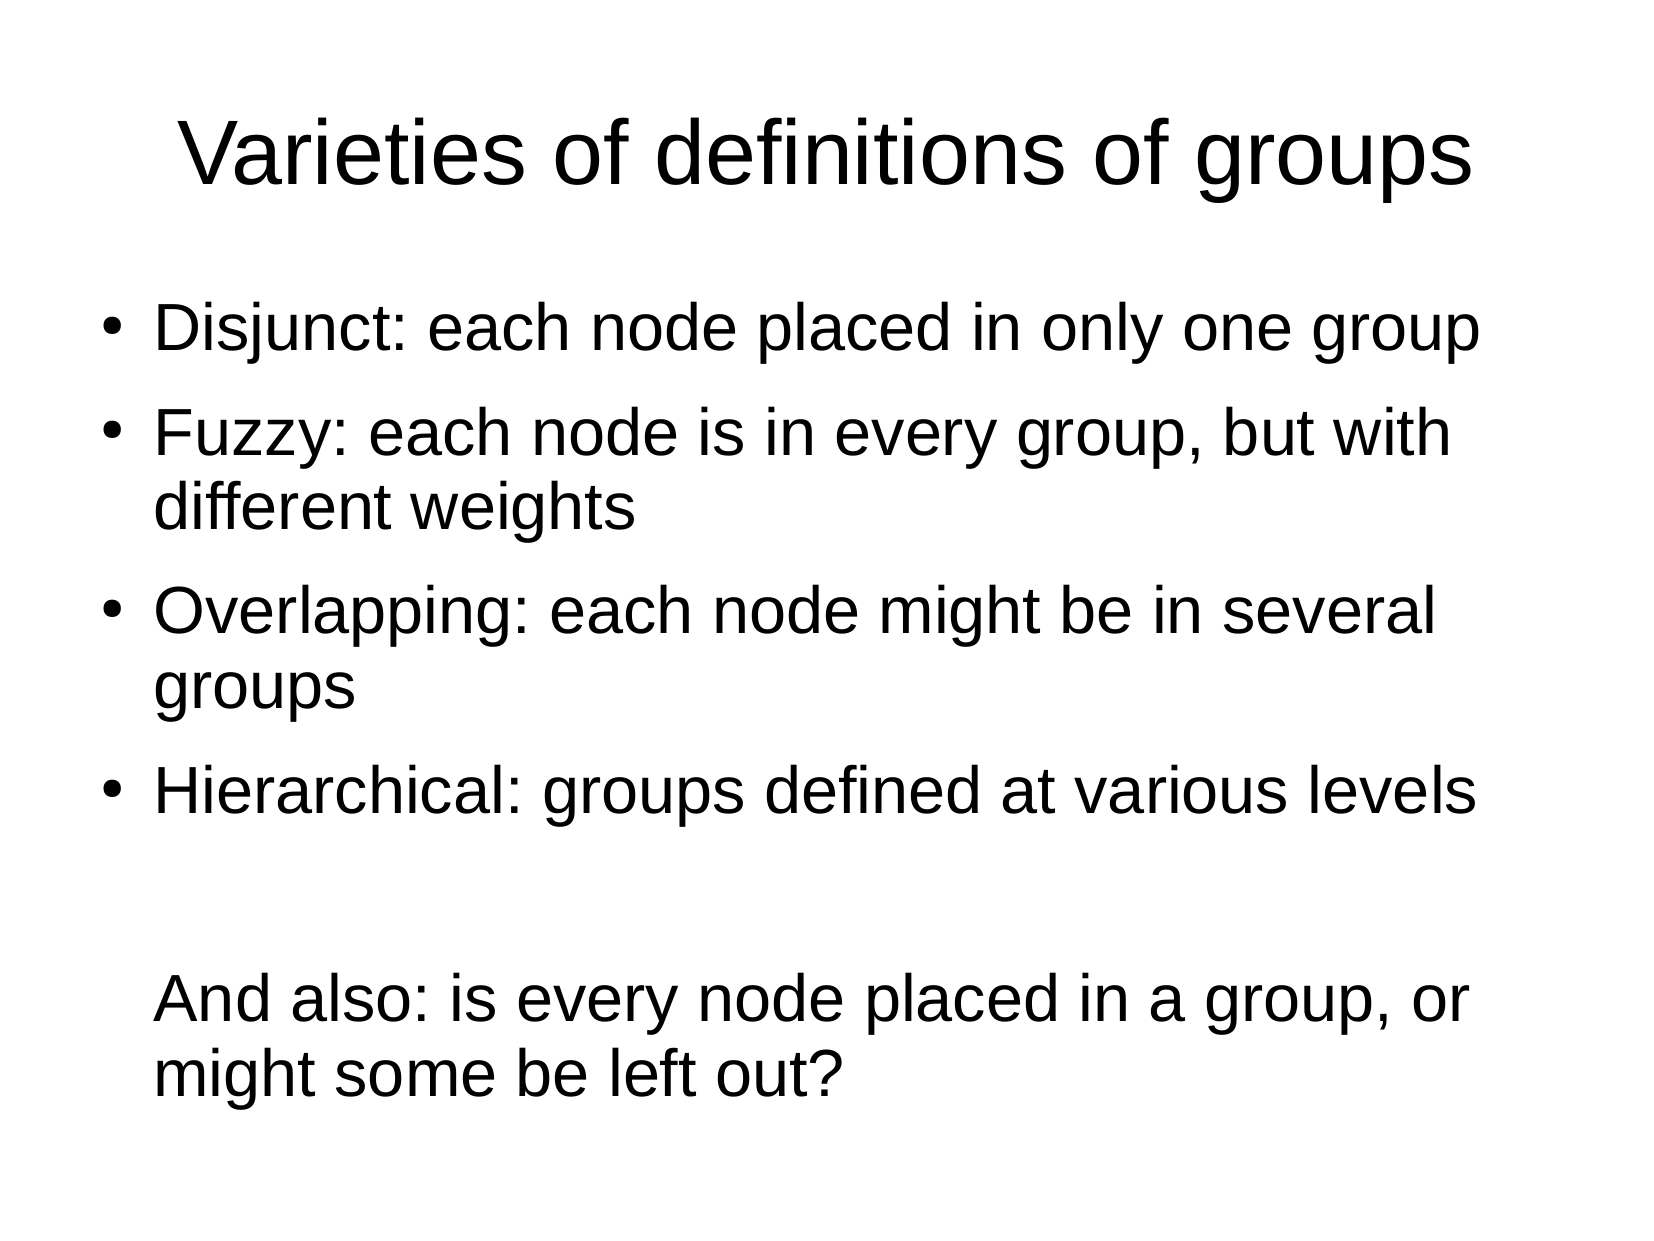

# Varieties of definitions of groups
Disjunct: each node placed in only one group
Fuzzy: each node is in every group, but with different weights
Overlapping: each node might be in several groups
Hierarchical: groups defined at various levels
And also: is every node placed in a group, or might some be left out?